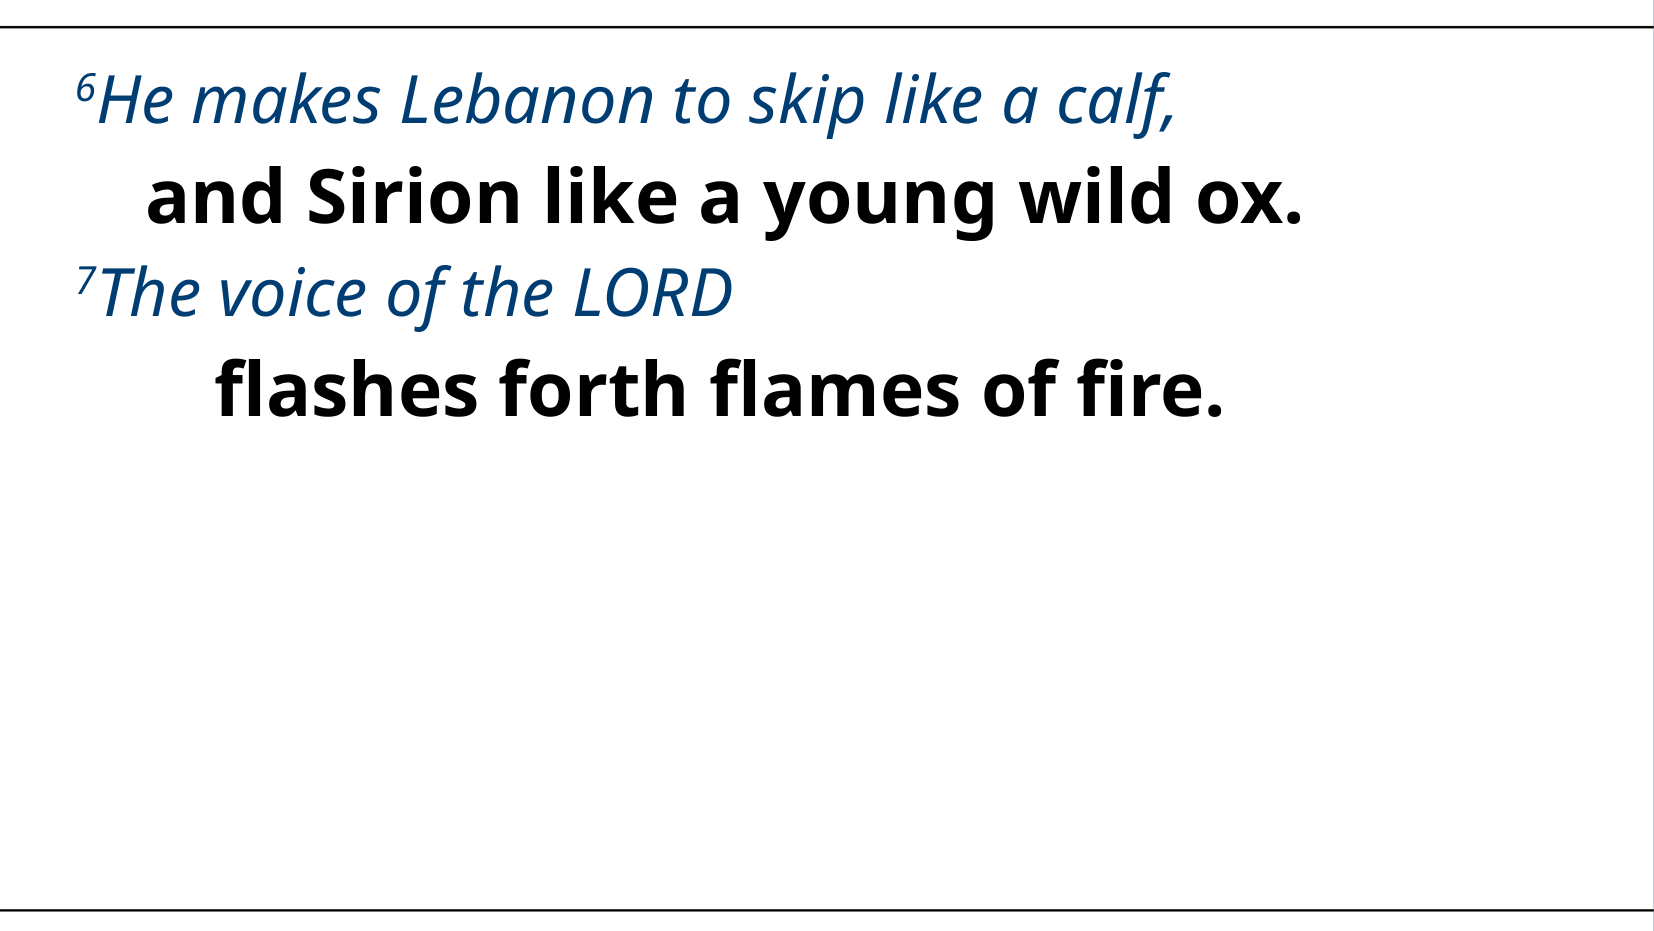

6He makes Lebanon to skip like a calf,
 and Sirion like a young wild ox.
7The voice of the LORD
 flashes forth flames of fire.